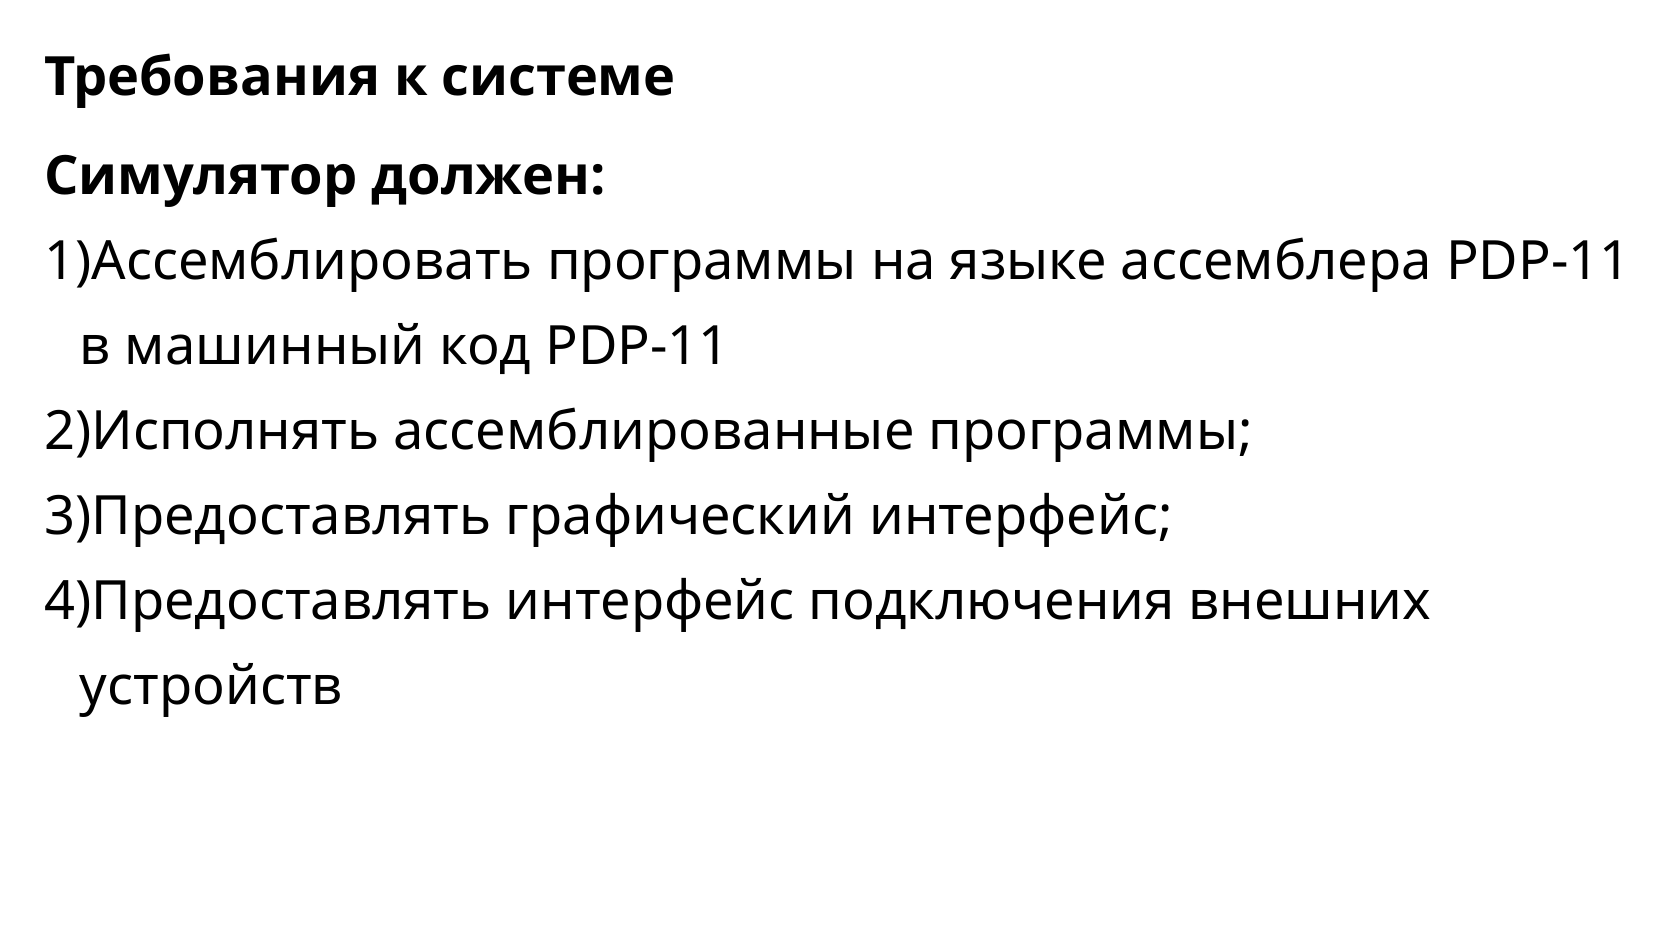

Требования к системе
Симулятор должен:
Ассемблировать программы на языке ассемблера PDP-11 в машинный код PDP-11
Исполнять ассемблированные программы;
Предоставлять графический интерфейс;
Предоставлять интерфейс подключения внешних устройств